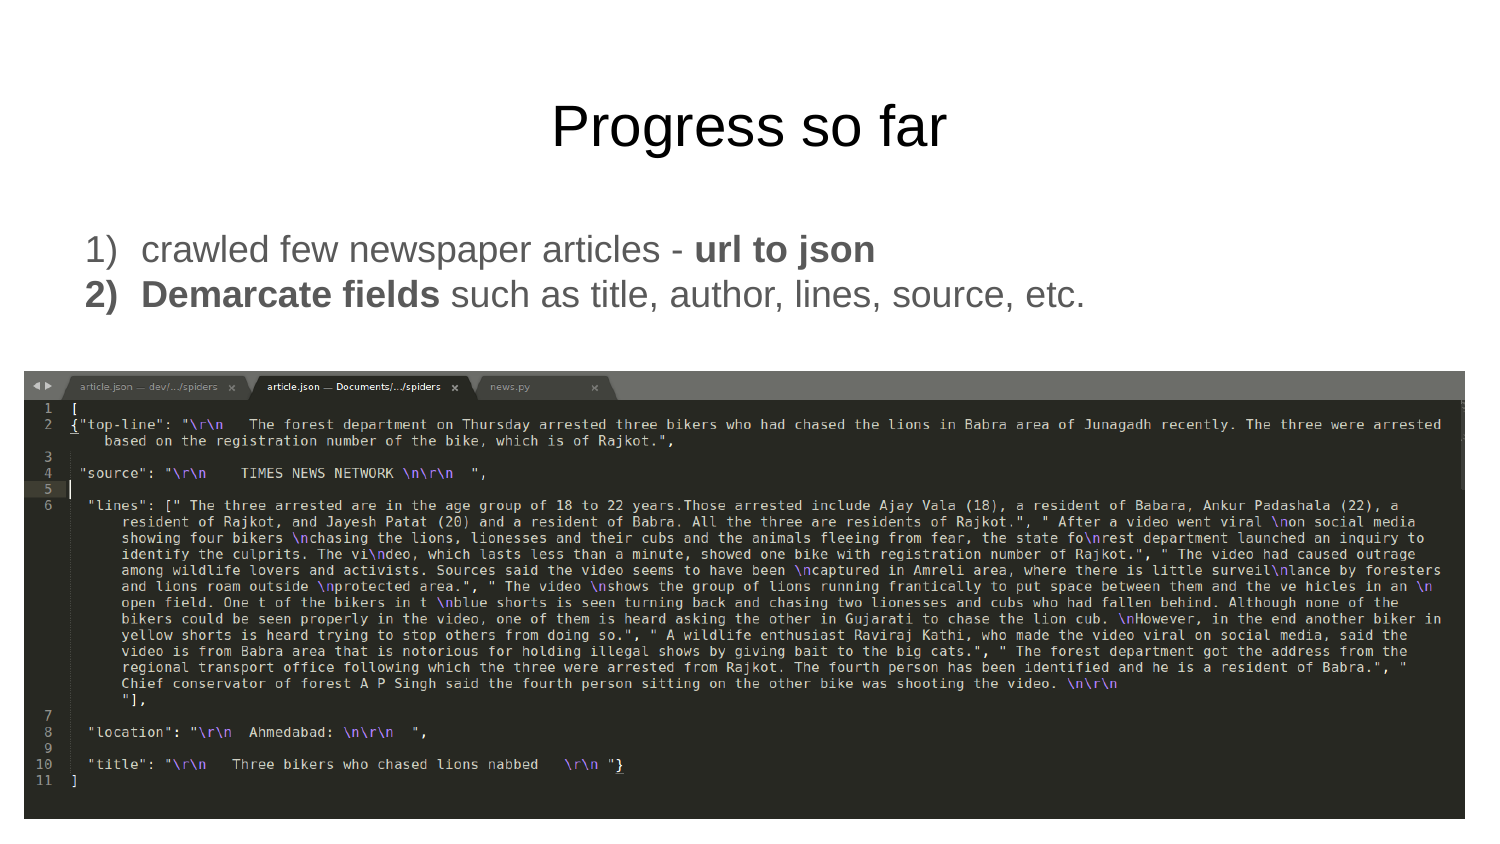

# Progress so far
crawled few newspaper articles - url to json
Demarcate fields such as title, author, lines, source, etc.